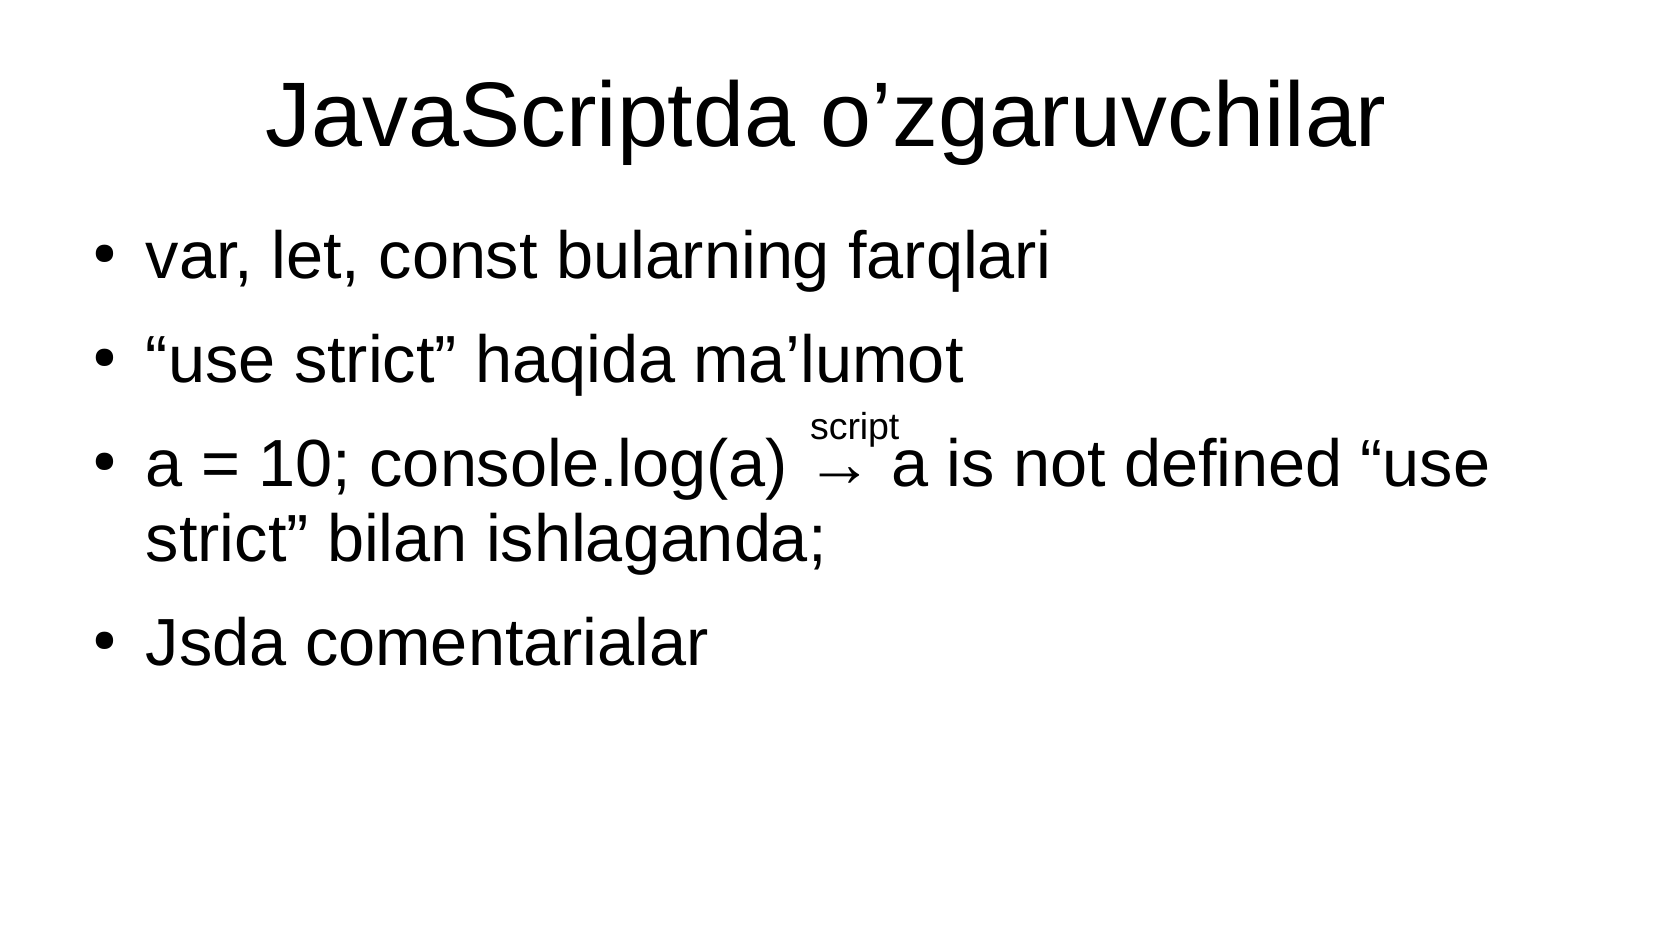

# JavaScriptda o’zgaruvchilar
var, let, const bularning farqlari
“use strict” haqida ma’lumot
a = 10; console.log(a) → a is not defined “use strict” bilan ishlaganda;
Jsda comentarialar
script